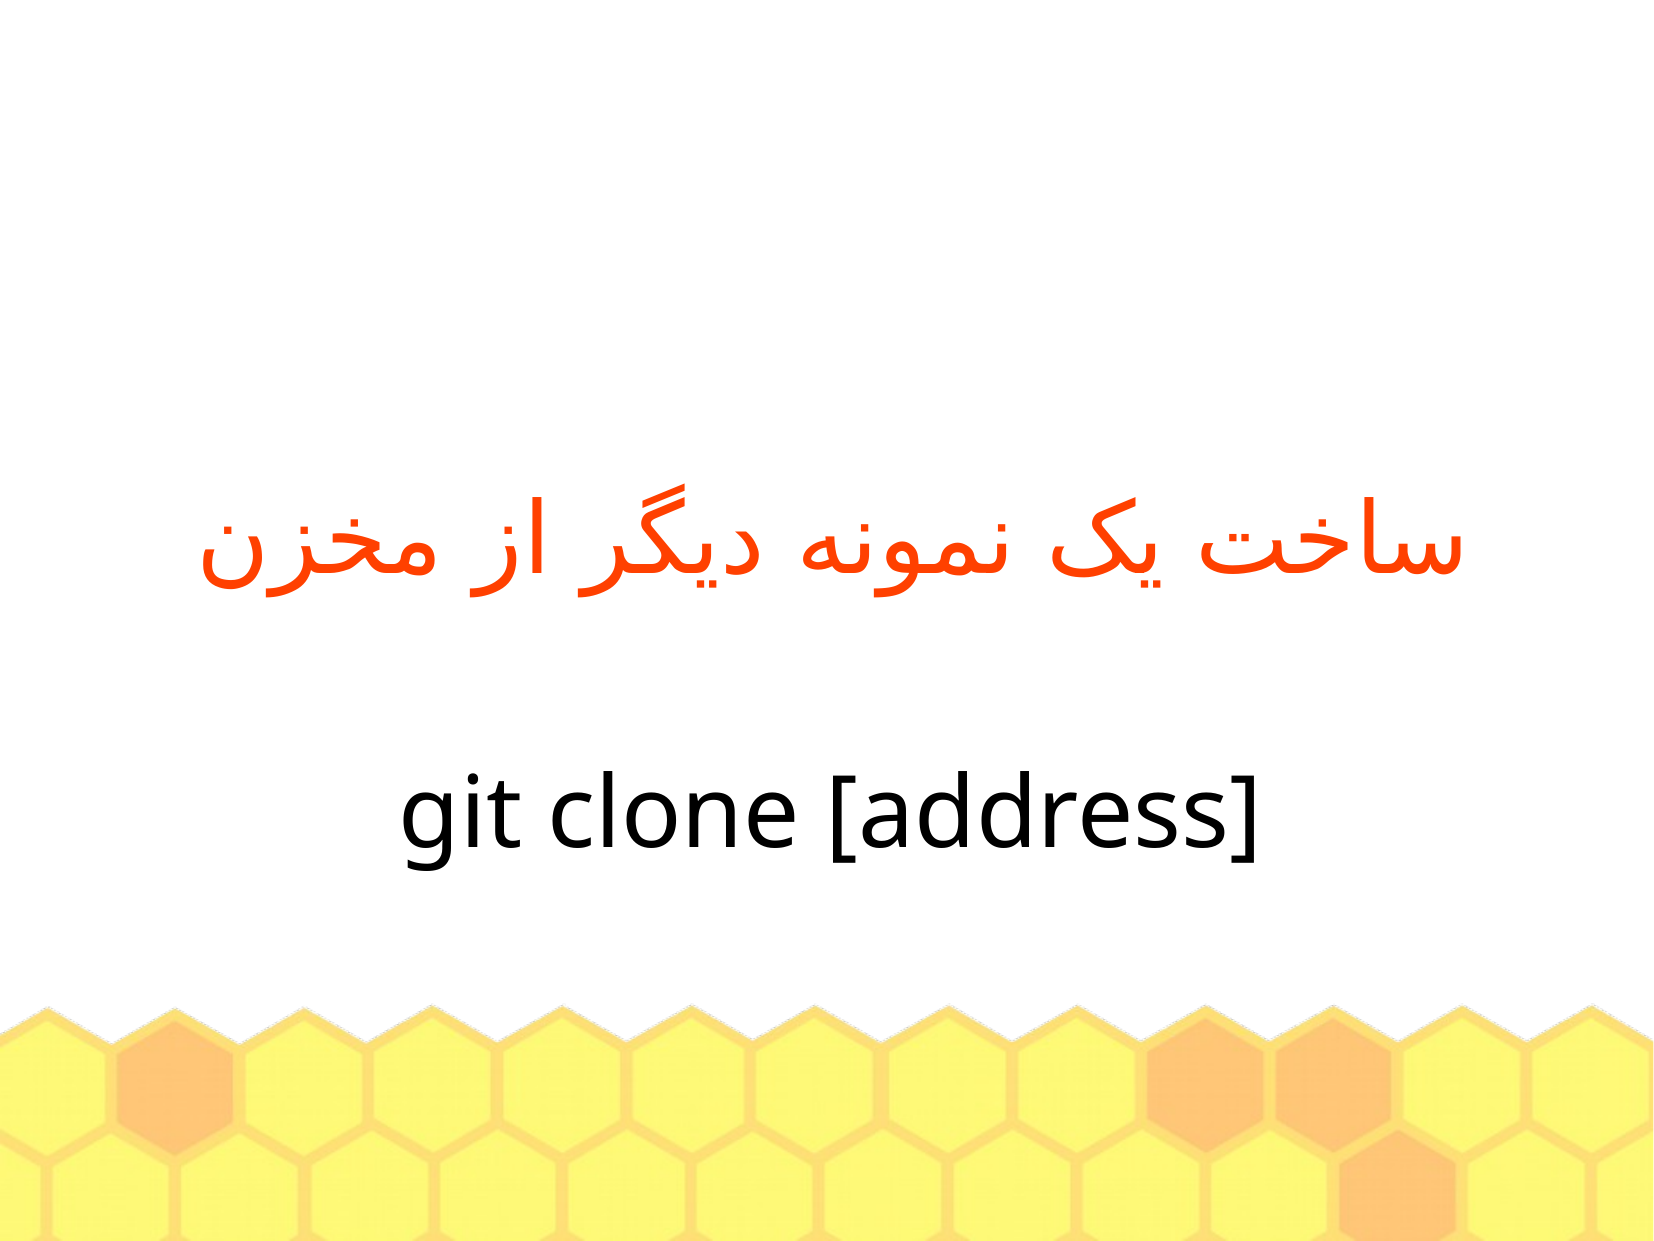

# ساخت یک نمونه دیگر از مخزن
git clone [address]